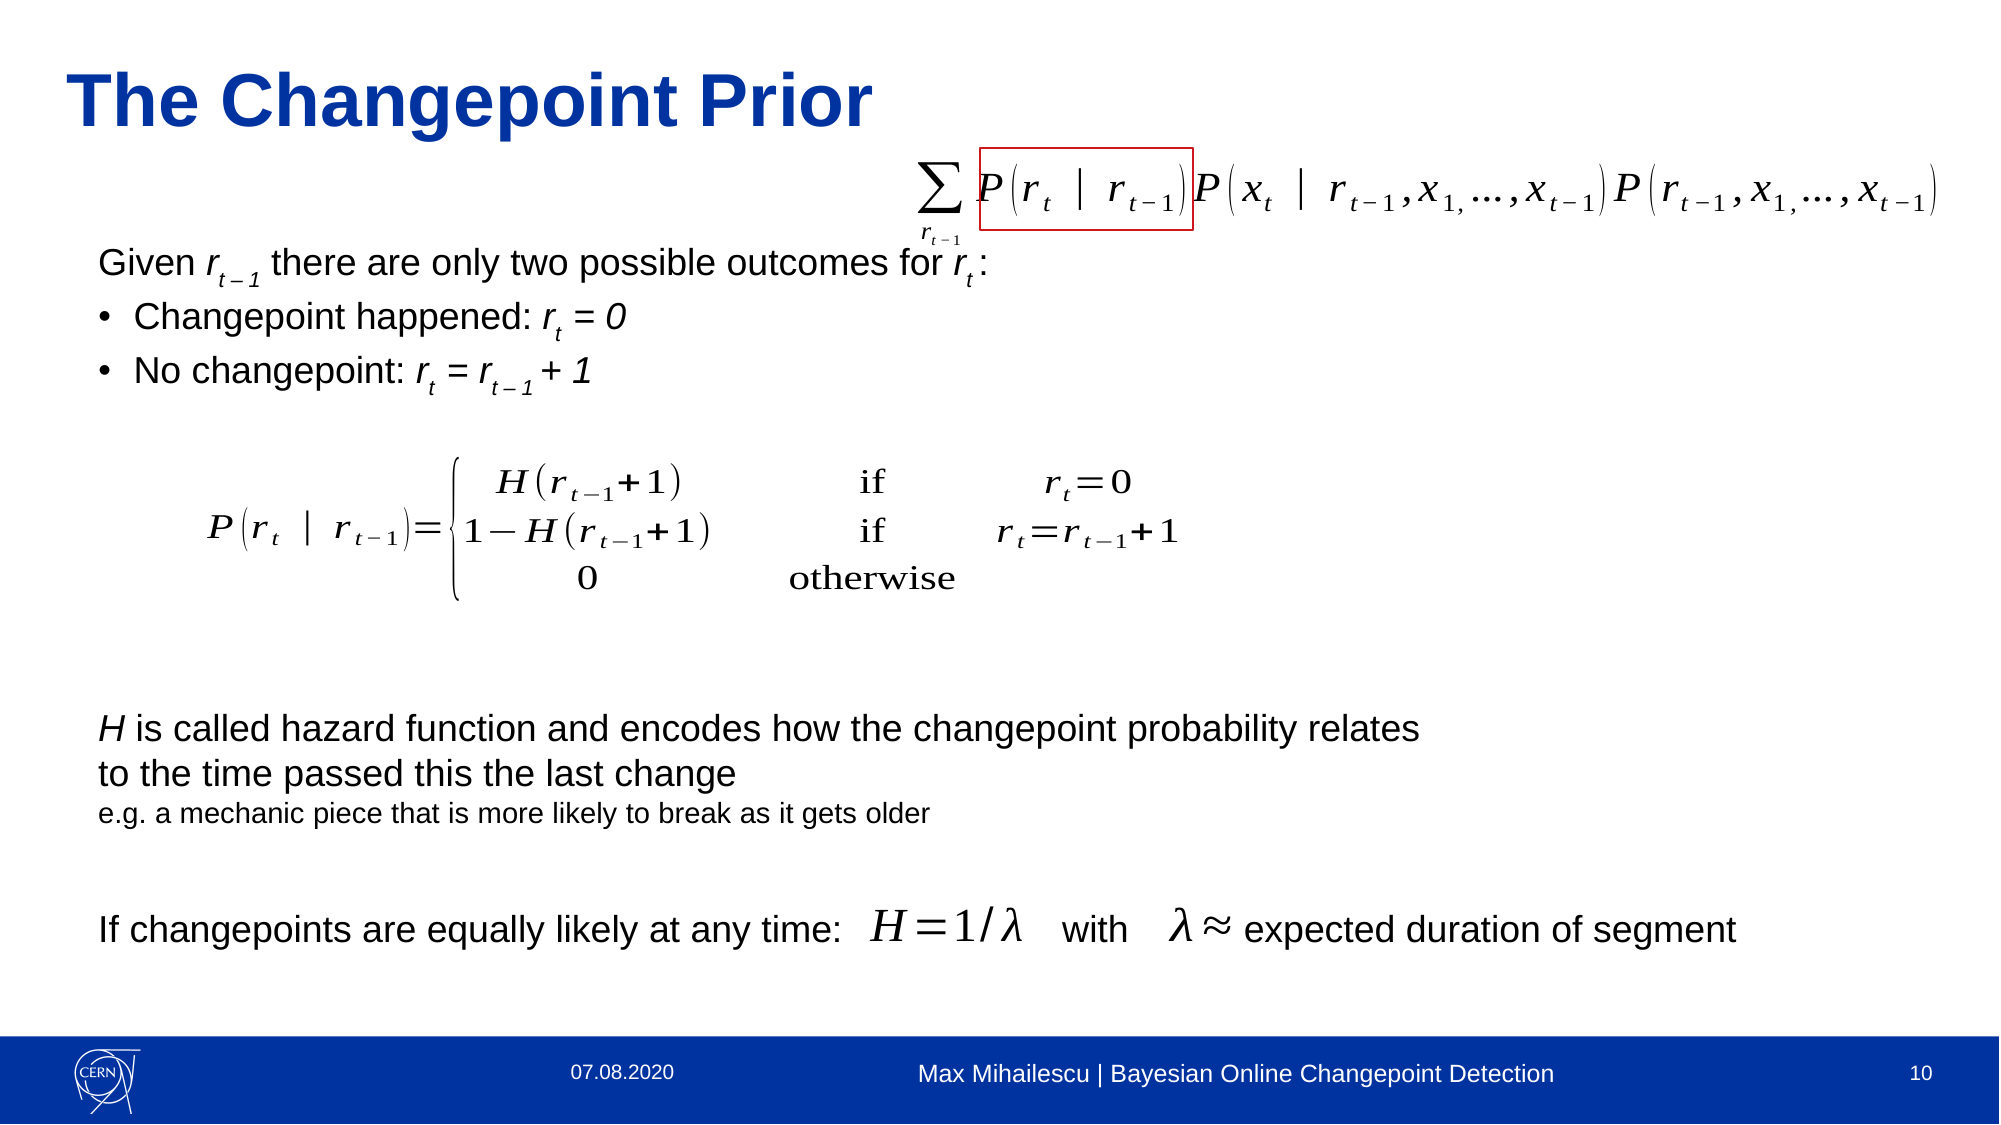

The Changepoint Prior
Given rt – 1 there are only two possible outcomes for rt :
Changepoint happened: rt = 0
No changepoint: rt = rt – 1 + 1
H is called hazard function and encodes how the changepoint probability relates to the time passed this the last change
e.g. a mechanic piece that is more likely to break as it gets older
If changepoints are equally likely at any time: with expected duration of segment
07.08.2020
Max Mihailescu | Bayesian Online Changepoint Detection